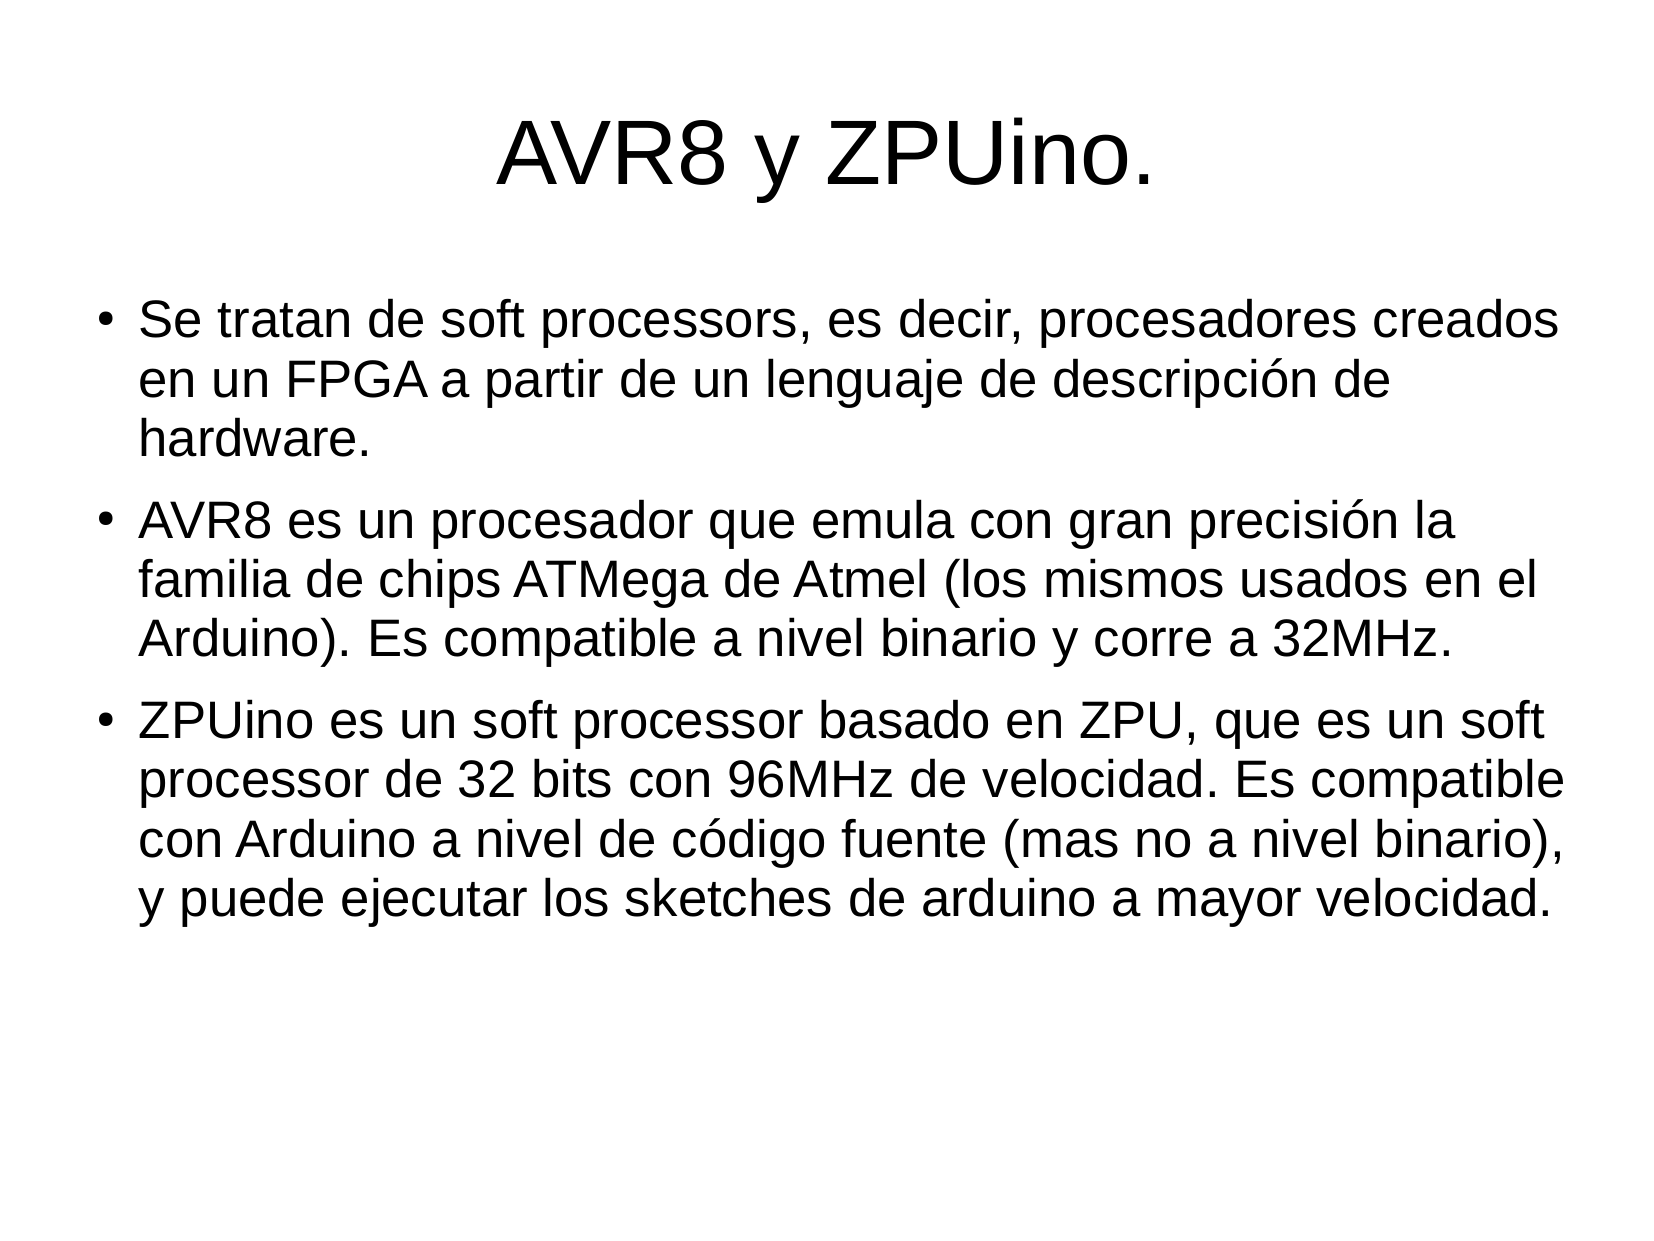

# AVR8 y ZPUino.
Se tratan de soft processors, es decir, procesadores creados en un FPGA a partir de un lenguaje de descripción de hardware.
AVR8 es un procesador que emula con gran precisión la familia de chips ATMega de Atmel (los mismos usados en el Arduino). Es compatible a nivel binario y corre a 32MHz.
ZPUino es un soft processor basado en ZPU, que es un soft processor de 32 bits con 96MHz de velocidad. Es compatible con Arduino a nivel de código fuente (mas no a nivel binario), y puede ejecutar los sketches de arduino a mayor velocidad.